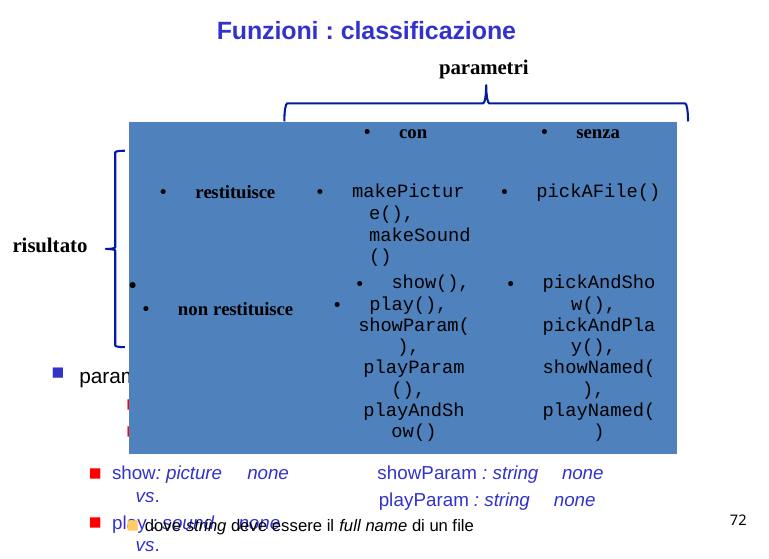

# Funzioni : classificazione
parametri
| | con | senza |
| --- | --- | --- |
| restituisce | makePicture(), makeSound() | pickAFile() |
| non restituisce | show(), play(), showParam(), playParam(), playAndShow() | pickAndShow(), pickAndPlay(), showNamed(), playNamed() |
risultato
parametri : il loro tipo è importante ! (
show(x) vs. showParam(x)
play(x) vs. playParam(x)
strong typing)
show: picture  none	vs.
play : sound  none	vs.
showParam : string  none
playParam : string  none
72
dove string deve essere il full name di un file